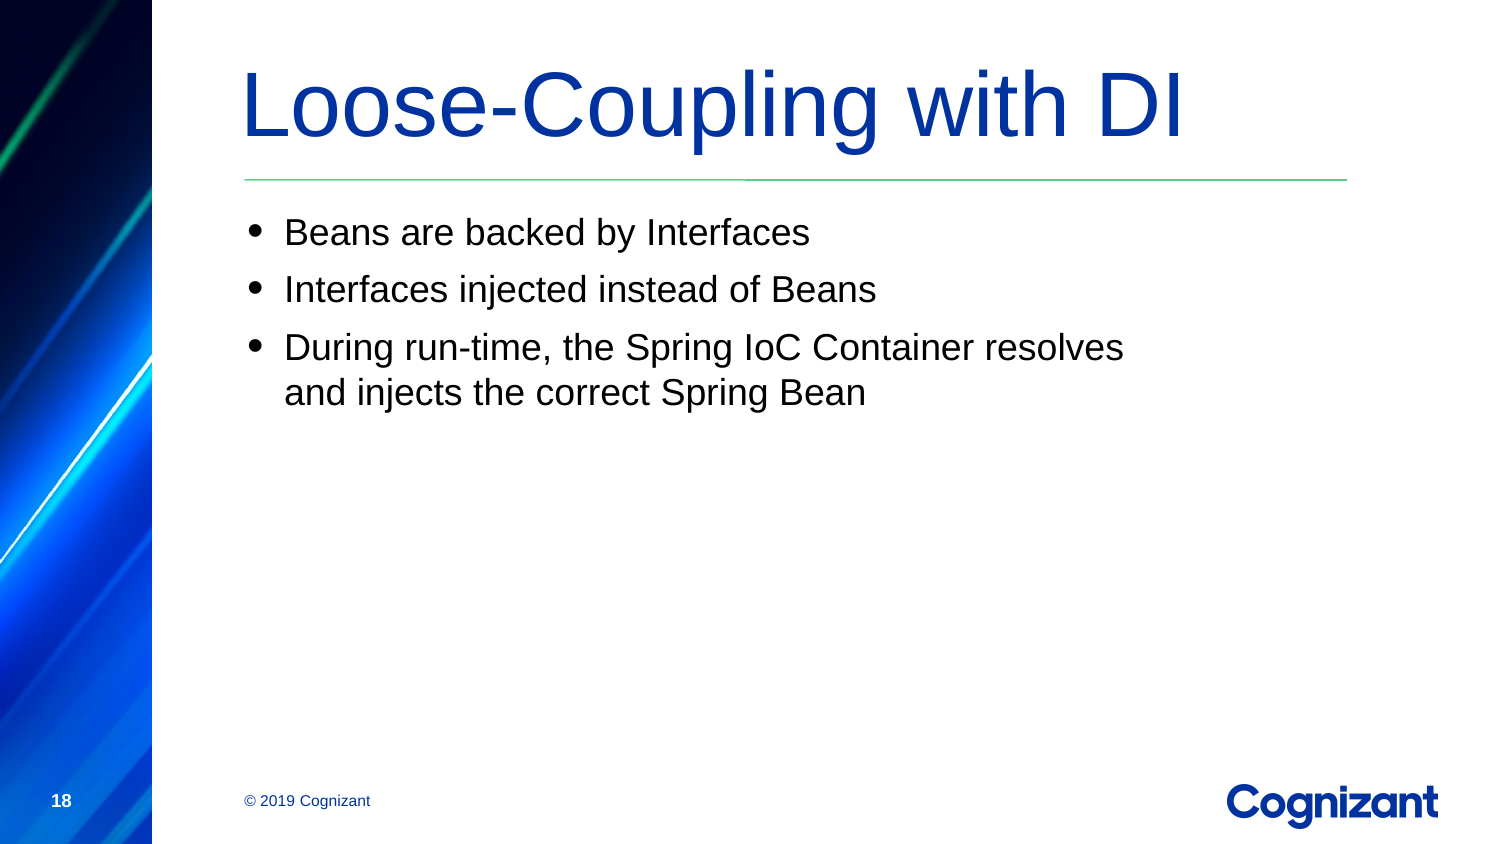

Loose-Coupling with DI
Beans are backed by Interfaces
Interfaces injected instead of Beans
During run-time, the Spring IoC Container resolves and injects the correct Spring Bean
© 2019 Cognizant